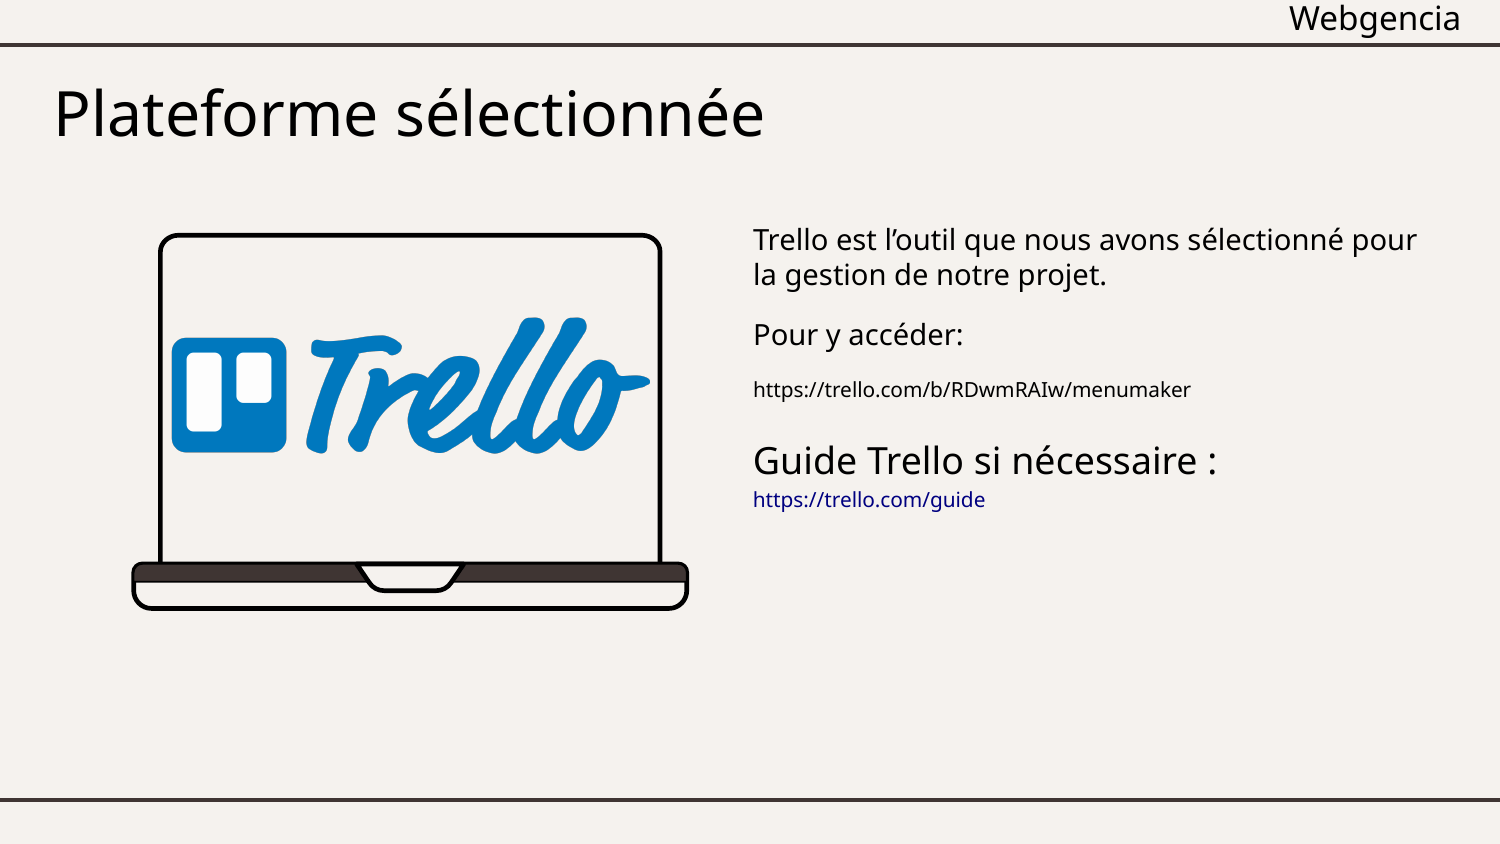

Webgencia
# Plateforme sélectionnée
Trello est l’outil que nous avons sélectionné pour la gestion de notre projet.
Pour y accéder:
https://trello.com/b/RDwmRAIw/menumaker
Guide Trello si nécessaire :
https://trello.com/guide